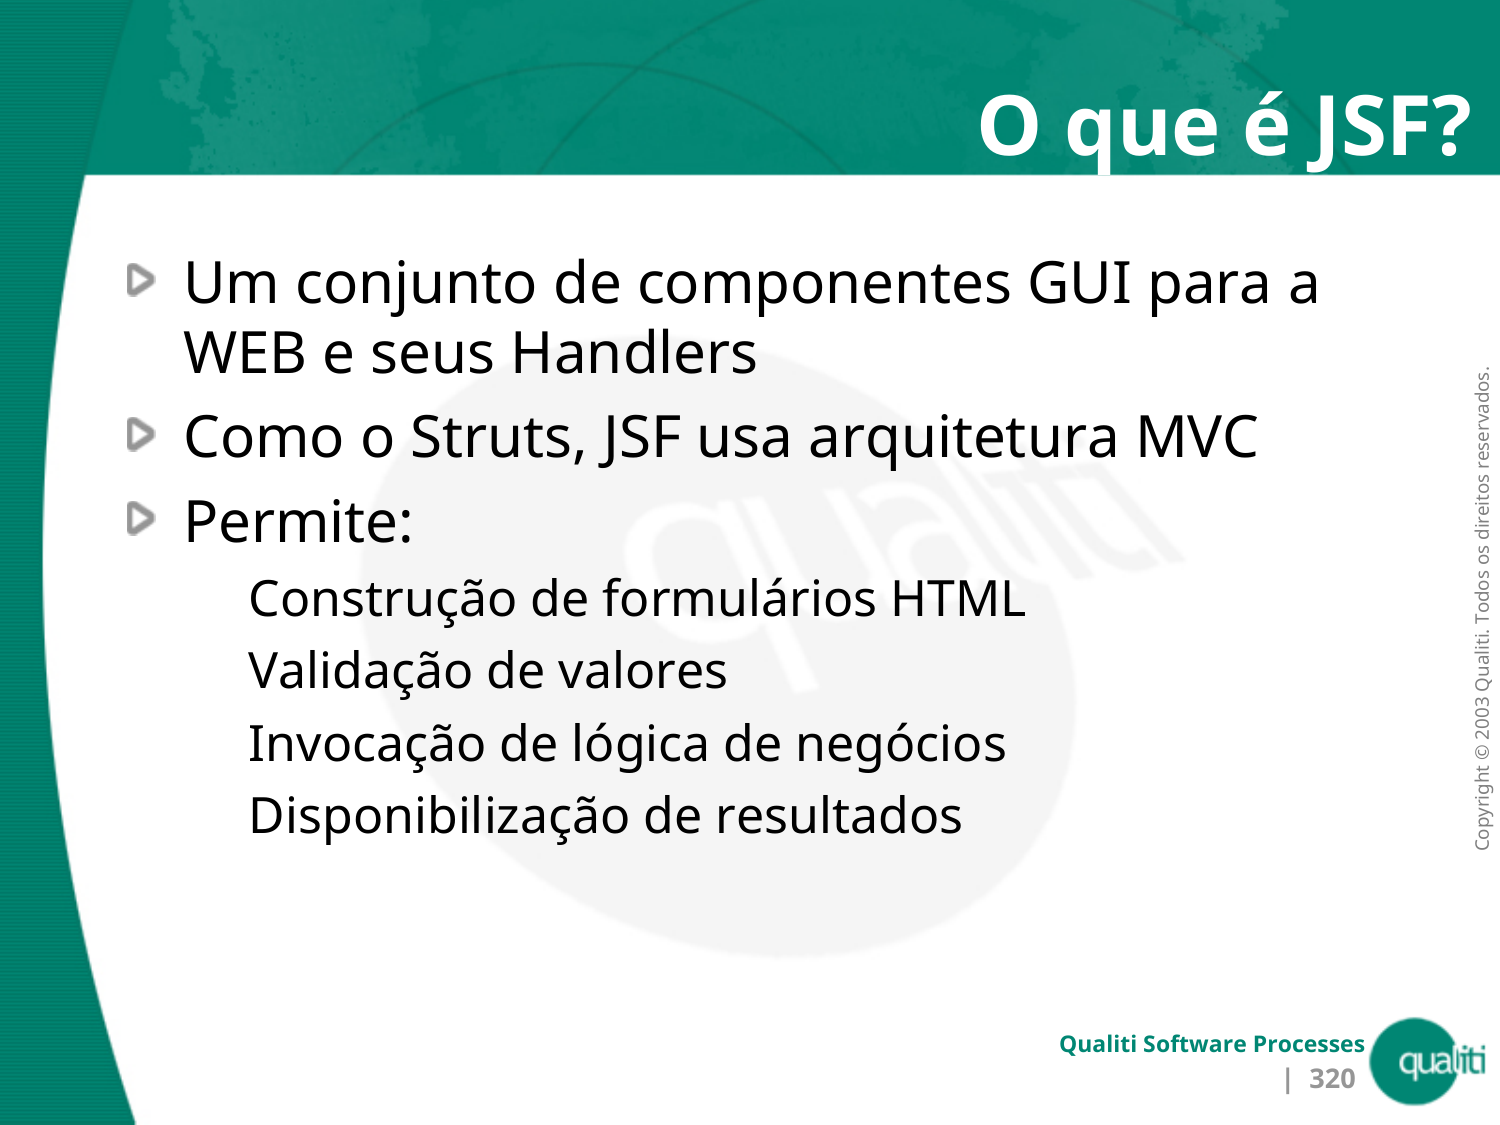

# O que é JSF?
Um conjunto de componentes GUI para a WEB e seus Handlers
Como o Struts, JSF usa arquitetura MVC
Permite:
Construção de formulários HTML
Validação de valores
Invocação de lógica de negócios
Disponibilização de resultados